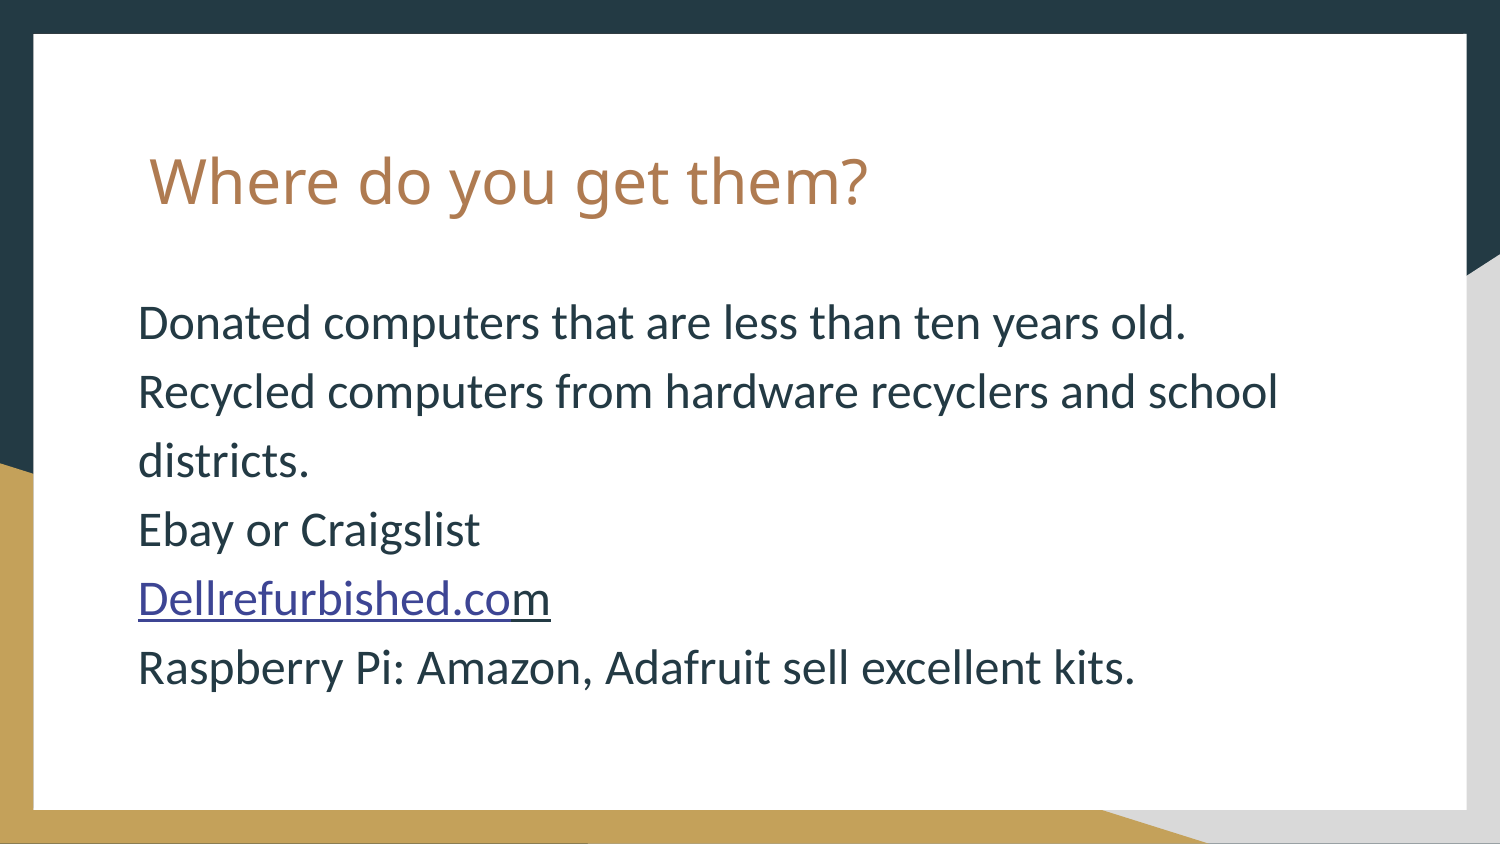

# Where do you get them?
Donated computers that are less than ten years old.
Recycled computers from hardware recyclers and school districts.
Ebay or Craigslist
Dellrefurbished.com
Raspberry Pi: Amazon, Adafruit sell excellent kits.